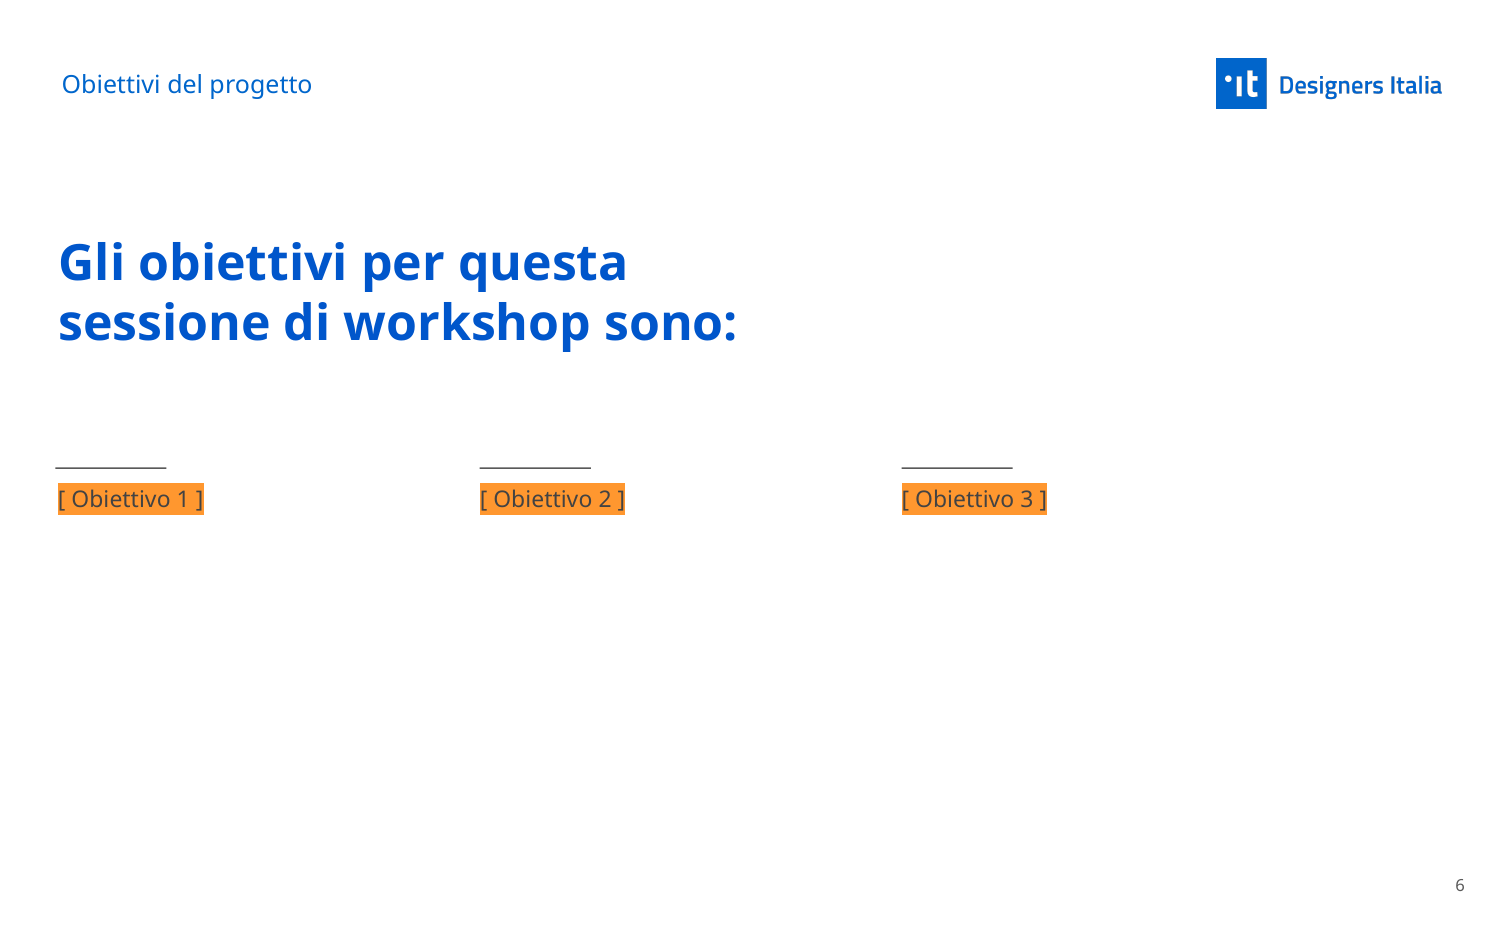

Obiettivi del progetto
Gli obiettivi per questa sessione di workshop sono:
[ Obiettivo 1 ]
[ Obiettivo 2 ]
[ Obiettivo 3 ]